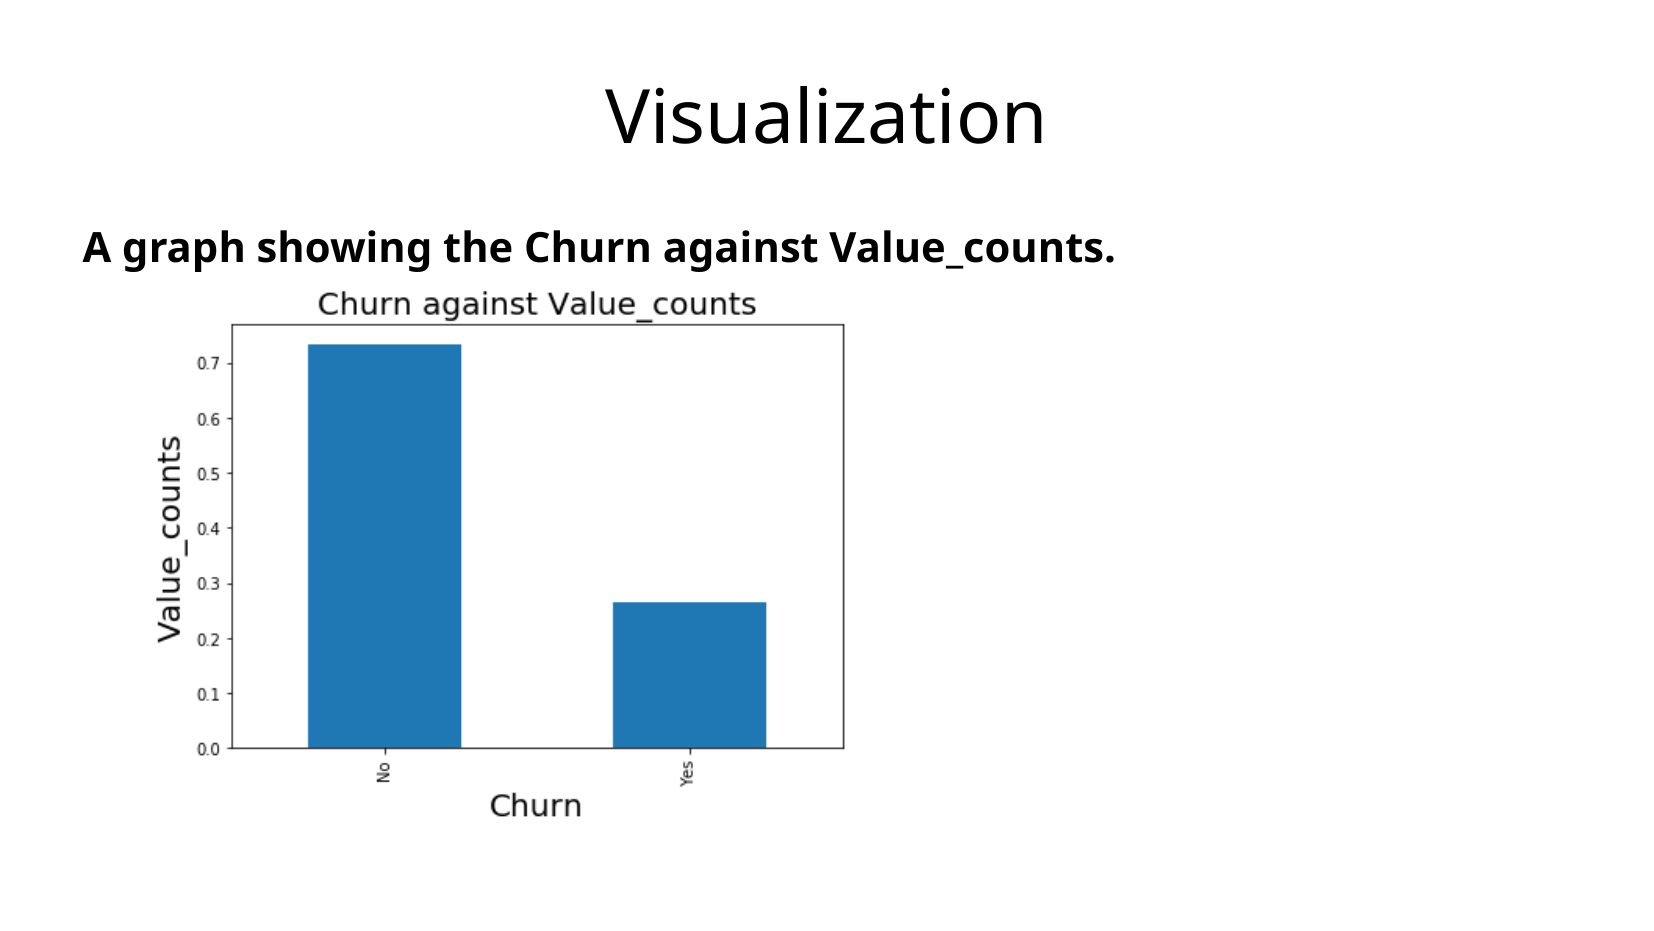

# Visualization
A graph showing the Churn against Value_counts.